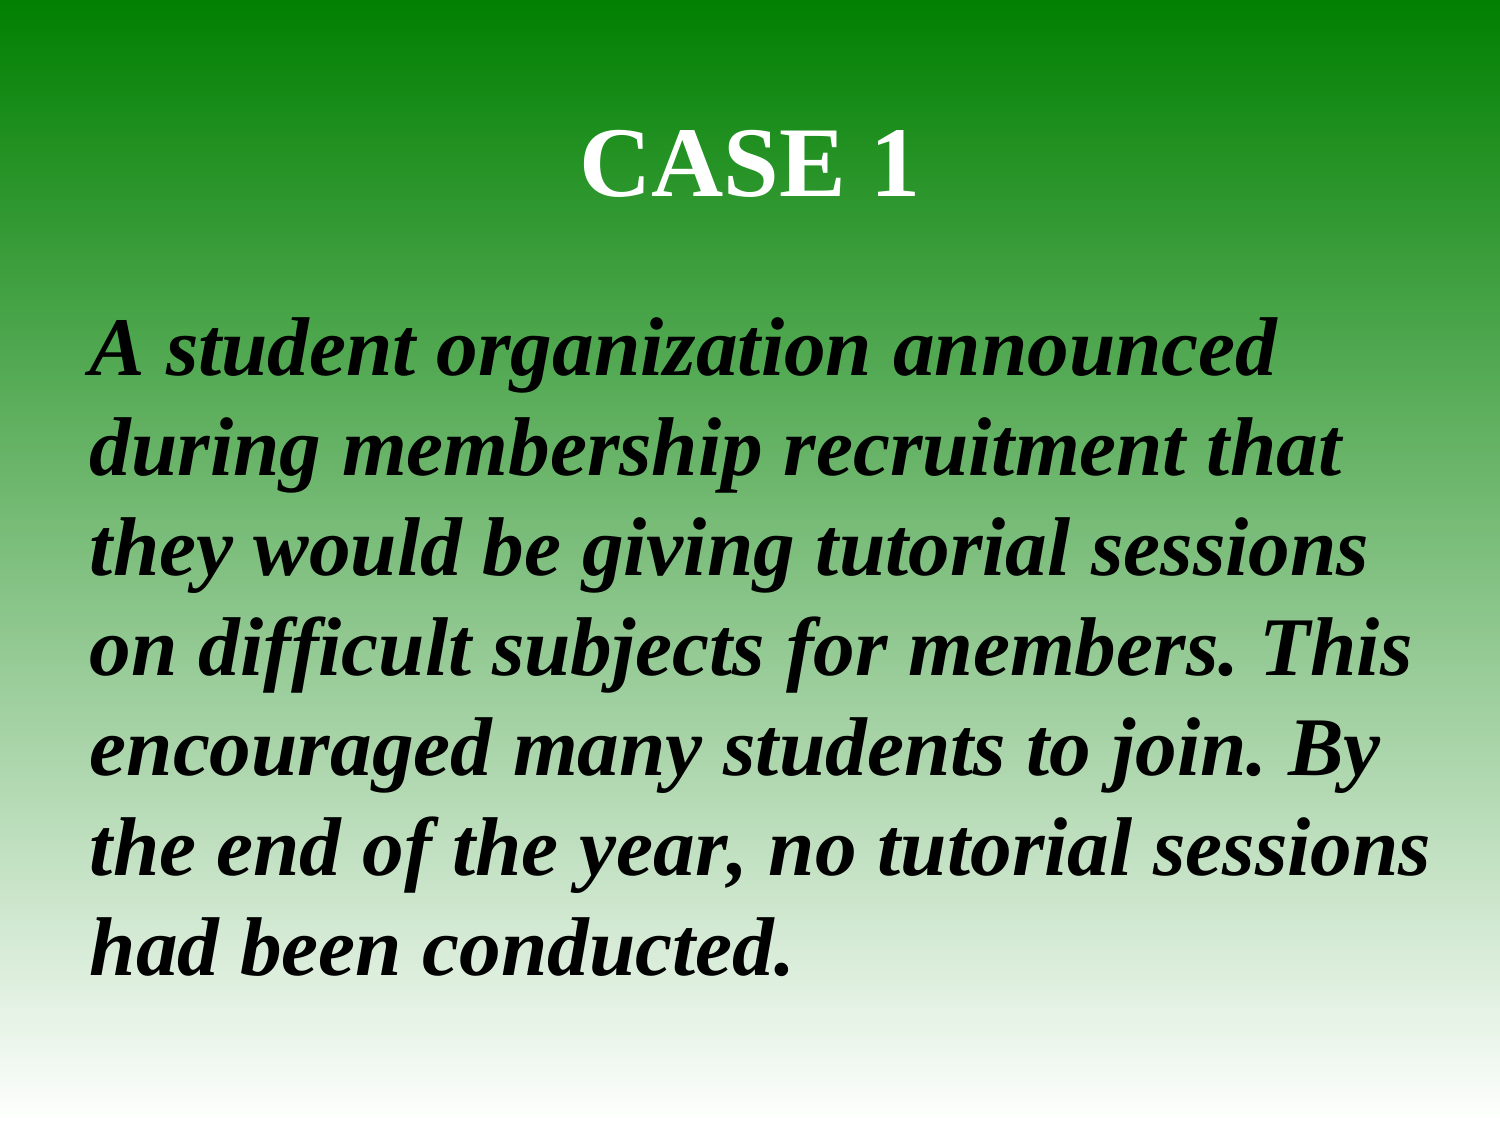

# CASE 1
A student organization announced during membership recruitment that they would be giving tutorial sessions on difficult subjects for members. This encouraged many students to join. By the end of the year, no tutorial sessions had been conducted.